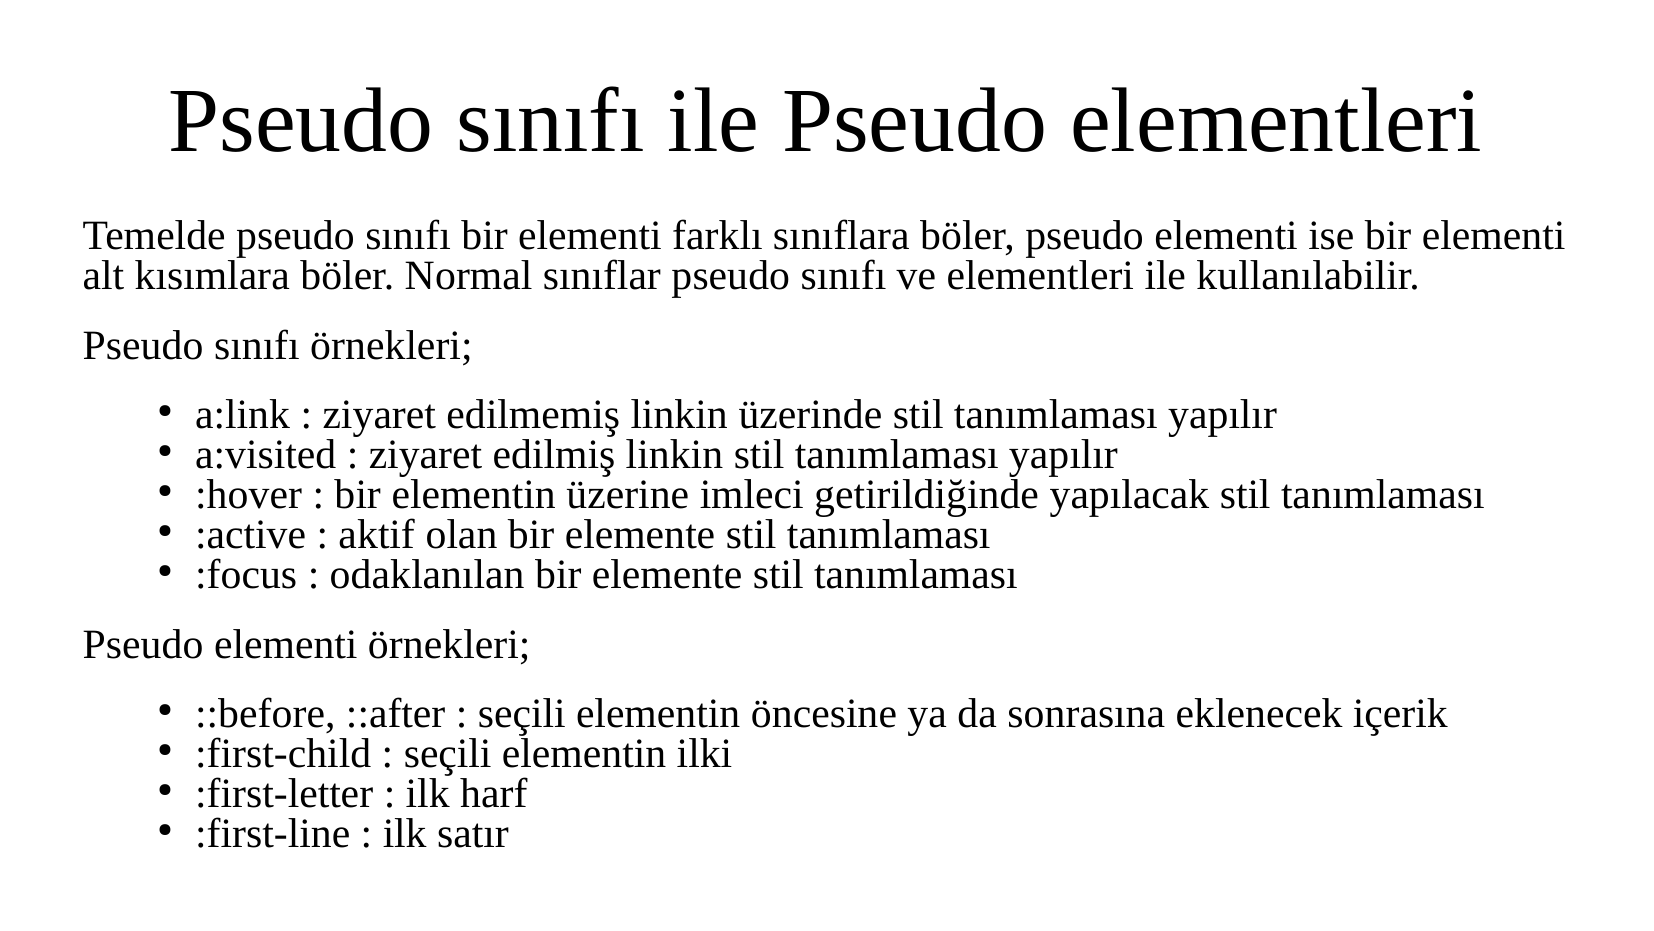

# Pseudo sınıfı ile Pseudo elementleri
Temelde pseudo sınıfı bir elementi farklı sınıflara böler, pseudo elementi ise bir elementi alt kısımlara böler. Normal sınıflar pseudo sınıfı ve elementleri ile kullanılabilir.
Pseudo sınıfı örnekleri;
a:link : ziyaret edilmemiş linkin üzerinde stil tanımlaması yapılır
a:visited : ziyaret edilmiş linkin stil tanımlaması yapılır
:hover : bir elementin üzerine imleci getirildiğinde yapılacak stil tanımlaması
:active : aktif olan bir elemente stil tanımlaması
:focus : odaklanılan bir elemente stil tanımlaması
Pseudo elementi örnekleri;
::before, ::after : seçili elementin öncesine ya da sonrasına eklenecek içerik
:first-child : seçili elementin ilki
:first-letter : ilk harf
:first-line : ilk satır